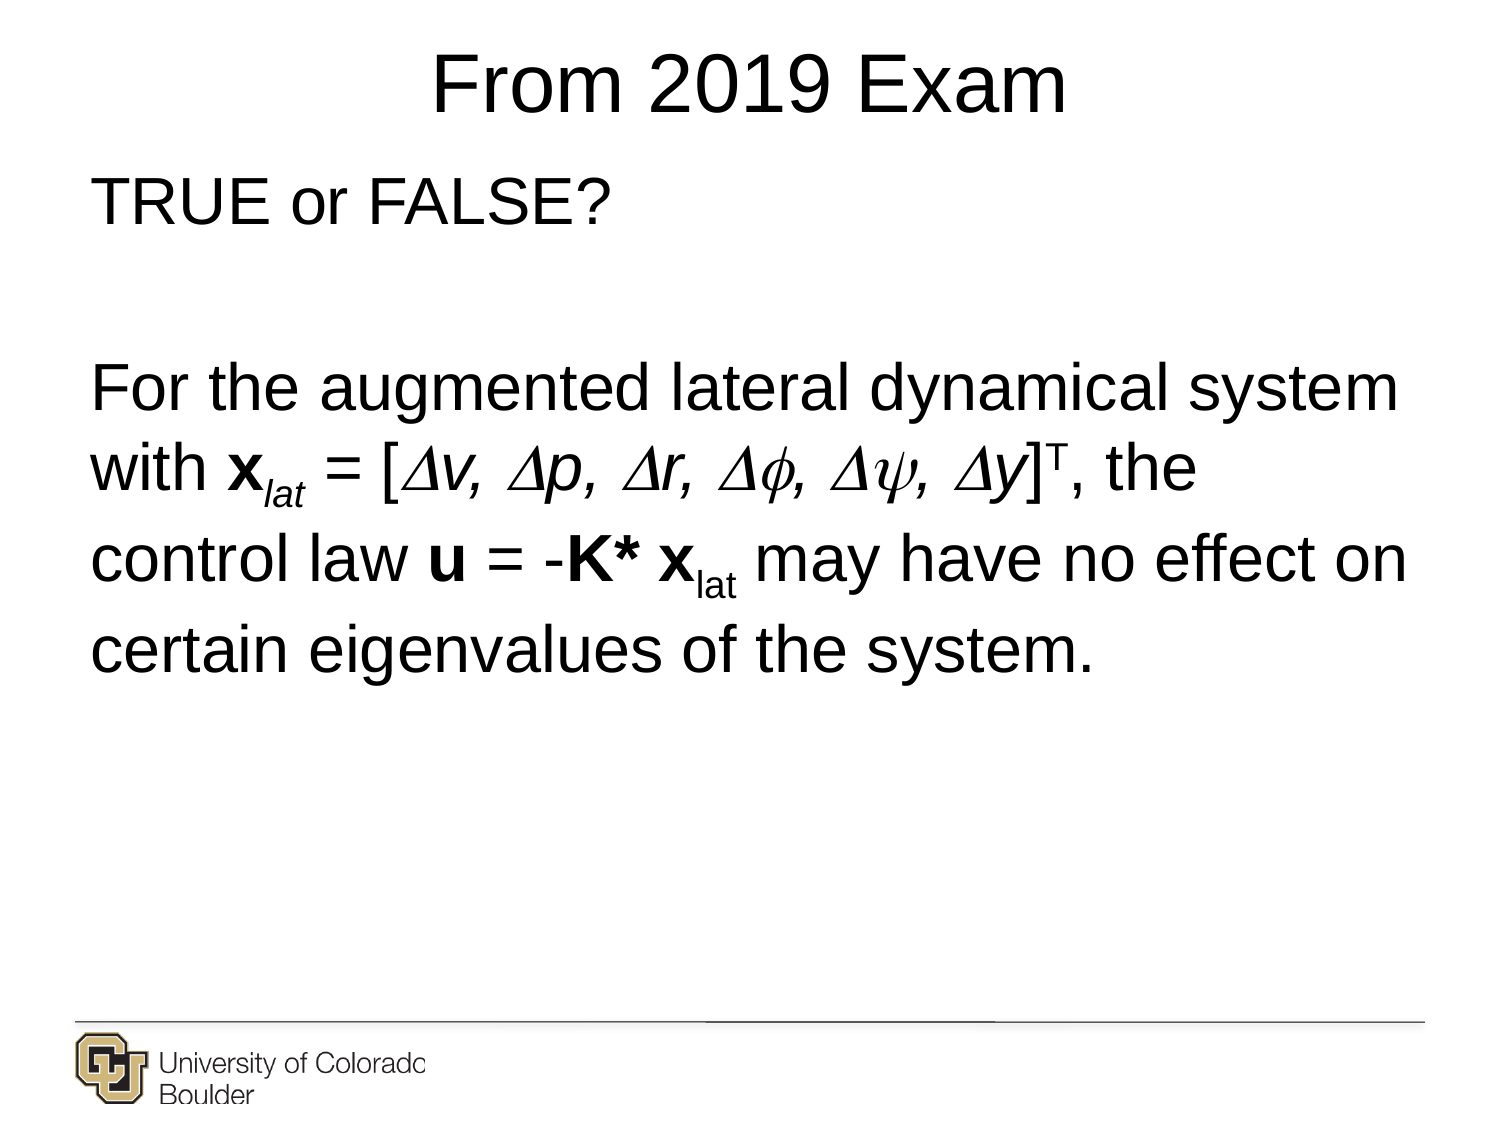

# From 2019 Exam
TRUE or FALSE?
For the augmented lateral dynamical system with xlat = [Dv, Dp, Dr, Df, Dy, Dy]T, the control law u = -K* xlat may have no effect on certain eigenvalues of the system.